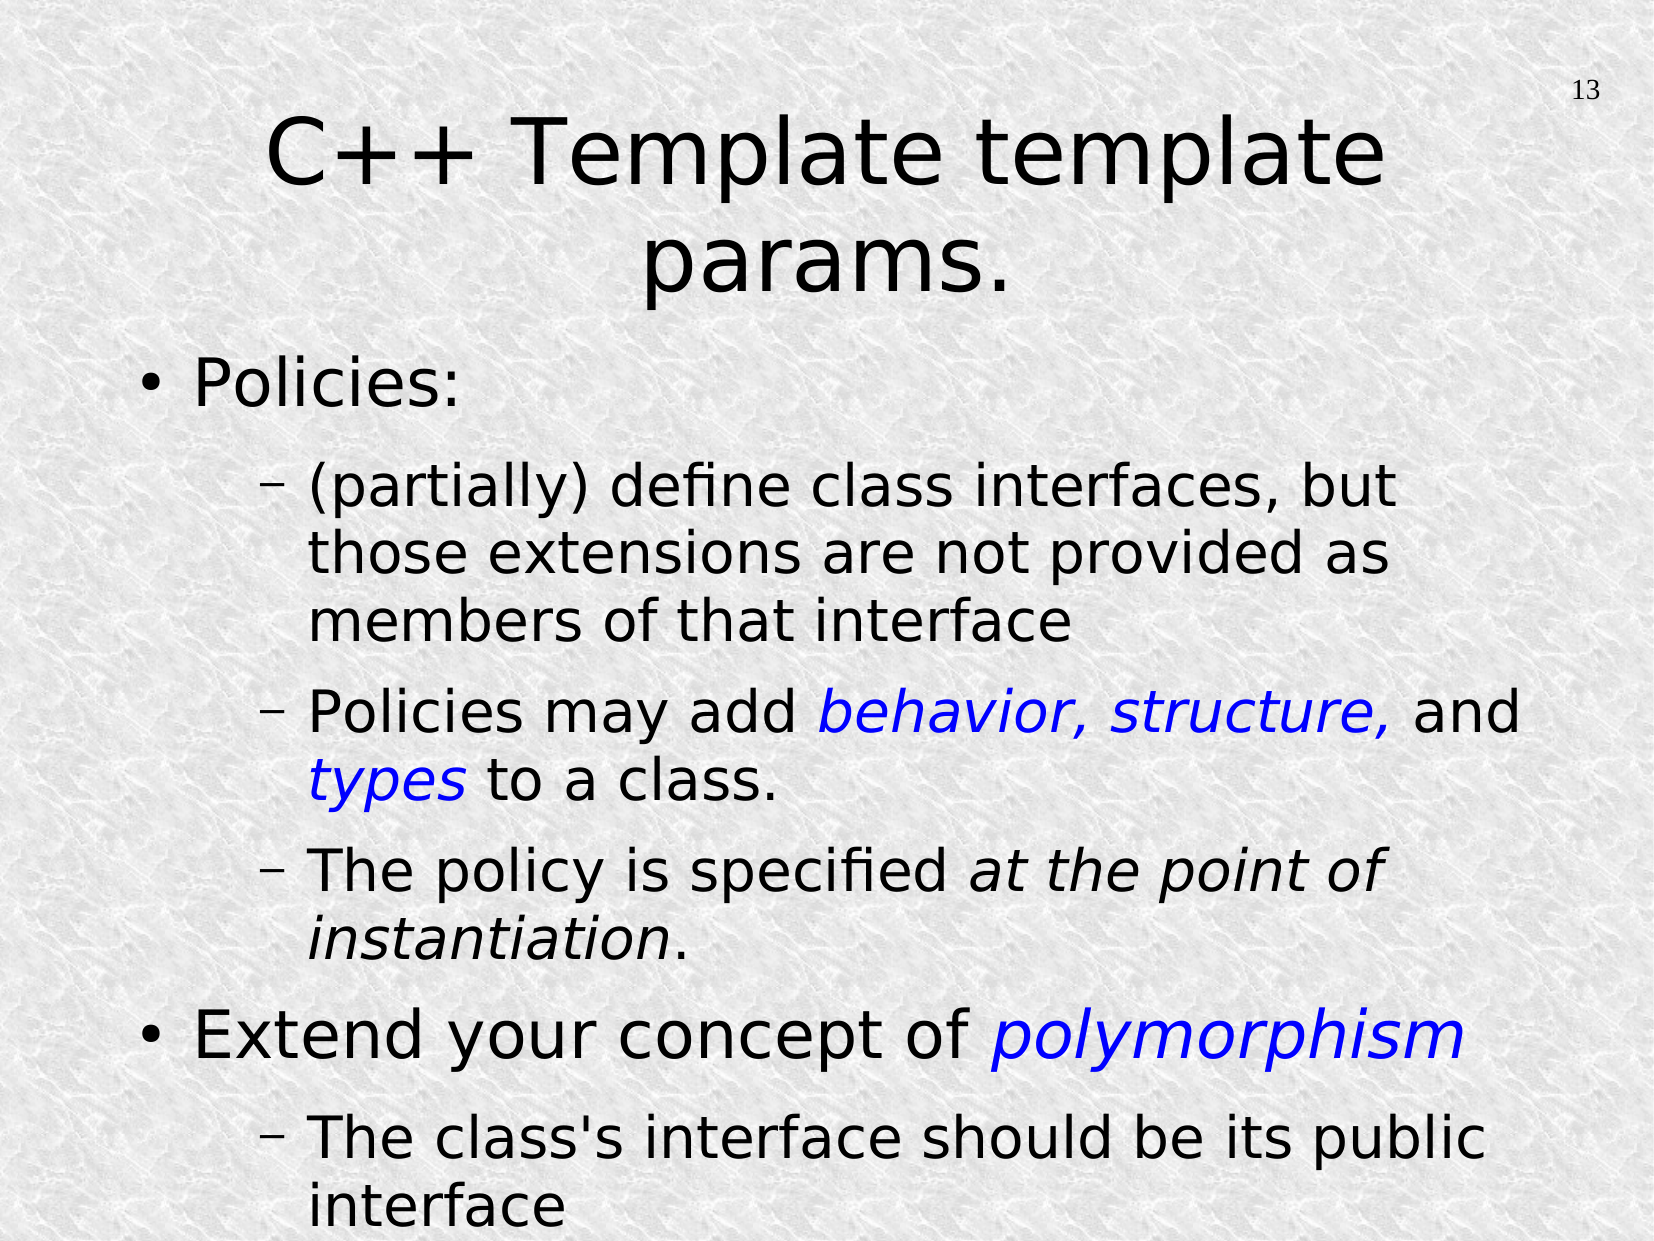

13
# C++ Template template params.
Policies:
(partially) define class interfaces, but those extensions are not provided as members of that interface
Policies may add behavior, structure, and types to a class.
The policy is specified at the point of instantiation.
Extend your concept of polymorphism
The class's interface should be its public interface